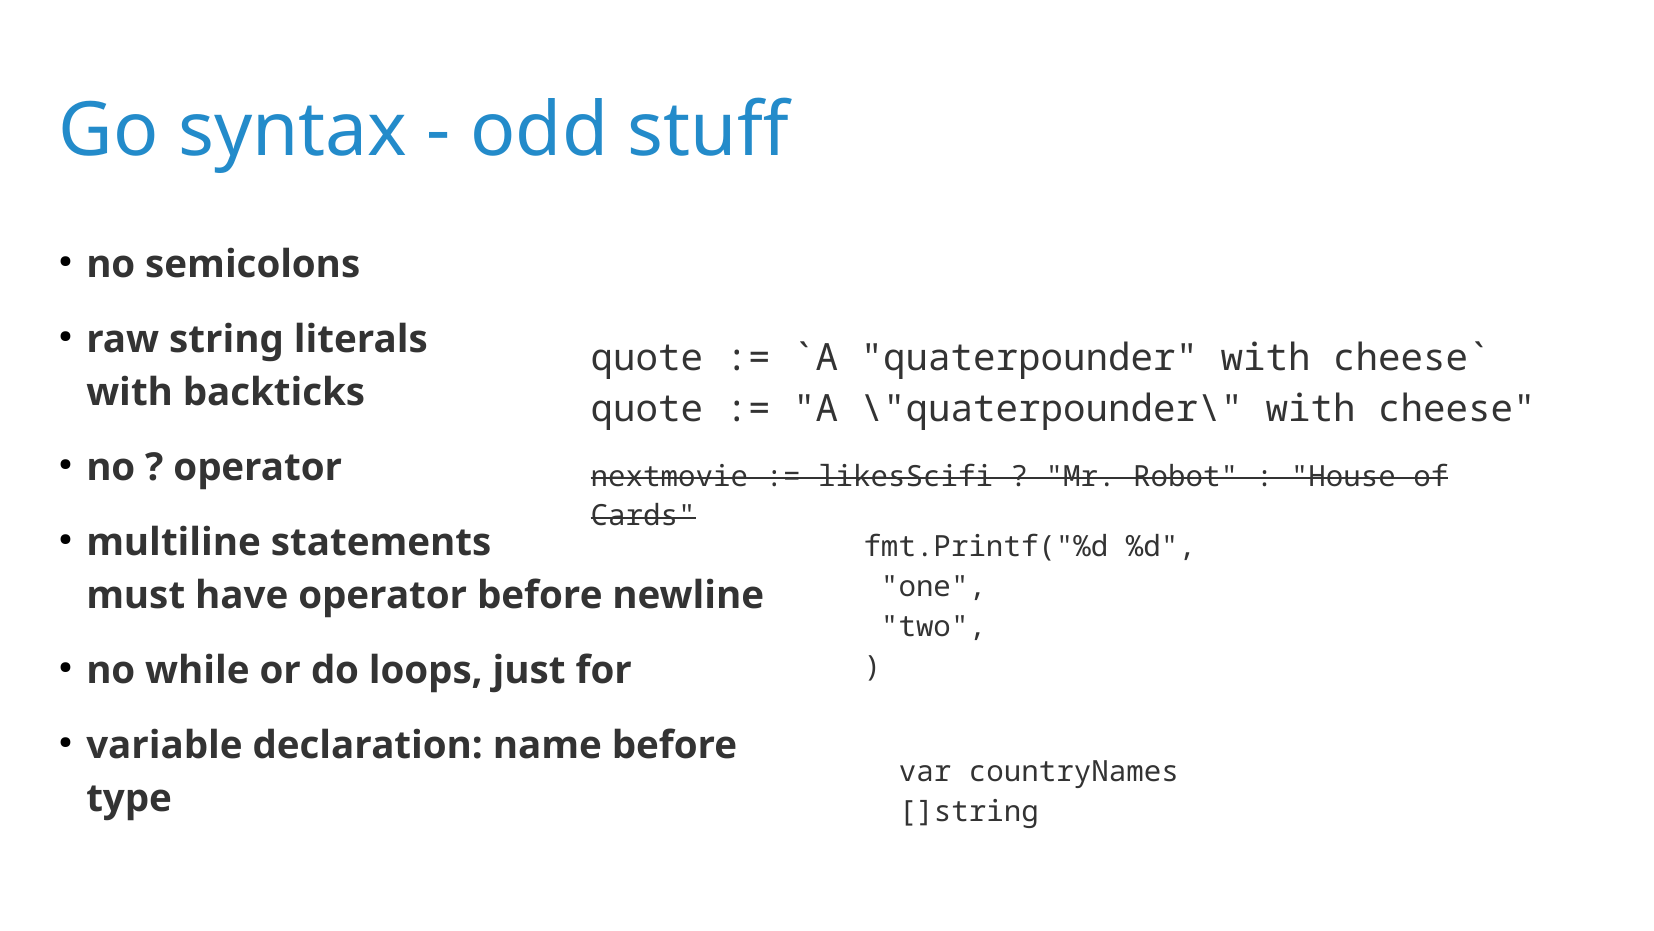

# Go syntax - odd stuff
no semicolons
raw string literals
with backticks
no ? operator
multiline statements
must have operator before newline
no while or do loops, just for
variable declaration: name before type
quote := `A "quaterpounder" with cheese`
quote := "A \"quaterpounder\" with cheese"
nextmovie := likesScifi ? "Mr. Robot" : "House of Cards"
fmt.Printf("%d %d",
 "one",
 "two",
)
var countryNames []string